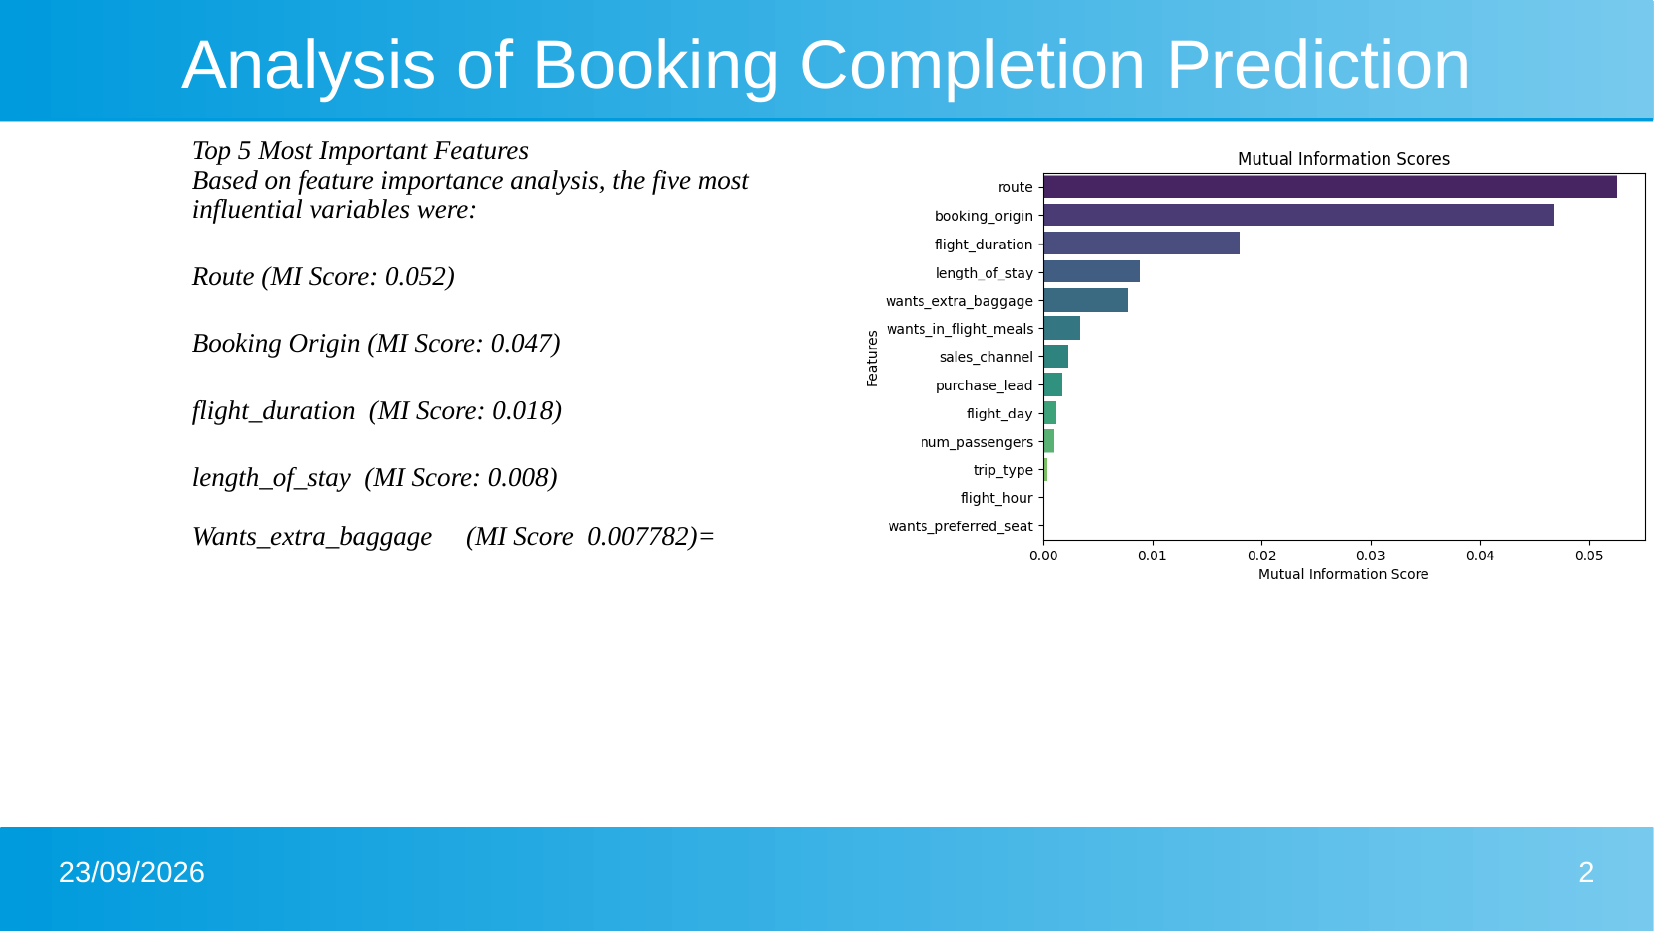

# Analysis of Booking Completion Prediction
Top 5 Most Important Features
Based on feature importance analysis, the five most influential variables were:
Route (MI Score: 0.052)
Booking Origin (MI Score: 0.047)
flight_duration (MI Score: 0.018)
length_of_stay (MI Score: 0.008)
Wants_extra_baggage (MI Score 0.007782)=
2